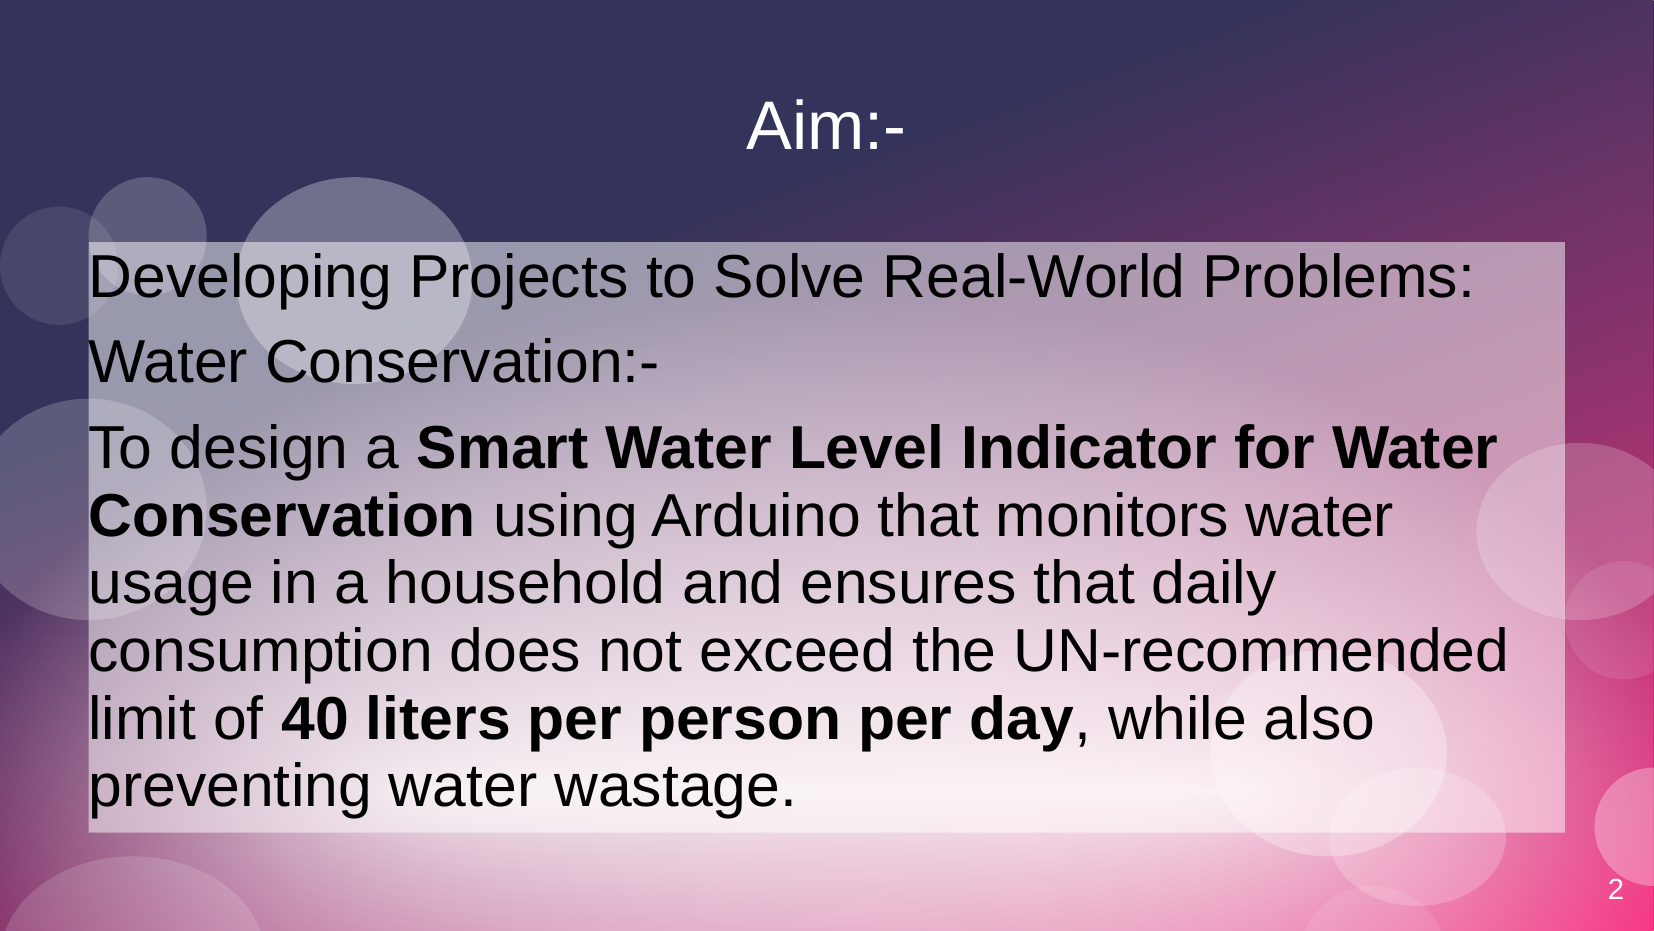

# Aim:-
Developing Projects to Solve Real-World Problems:
Water Conservation:-
To design a Smart Water Level Indicator for Water Conservation using Arduino that monitors water usage in a household and ensures that daily consumption does not exceed the UN-recommended limit of 40 liters per person per day, while also preventing water wastage.
2